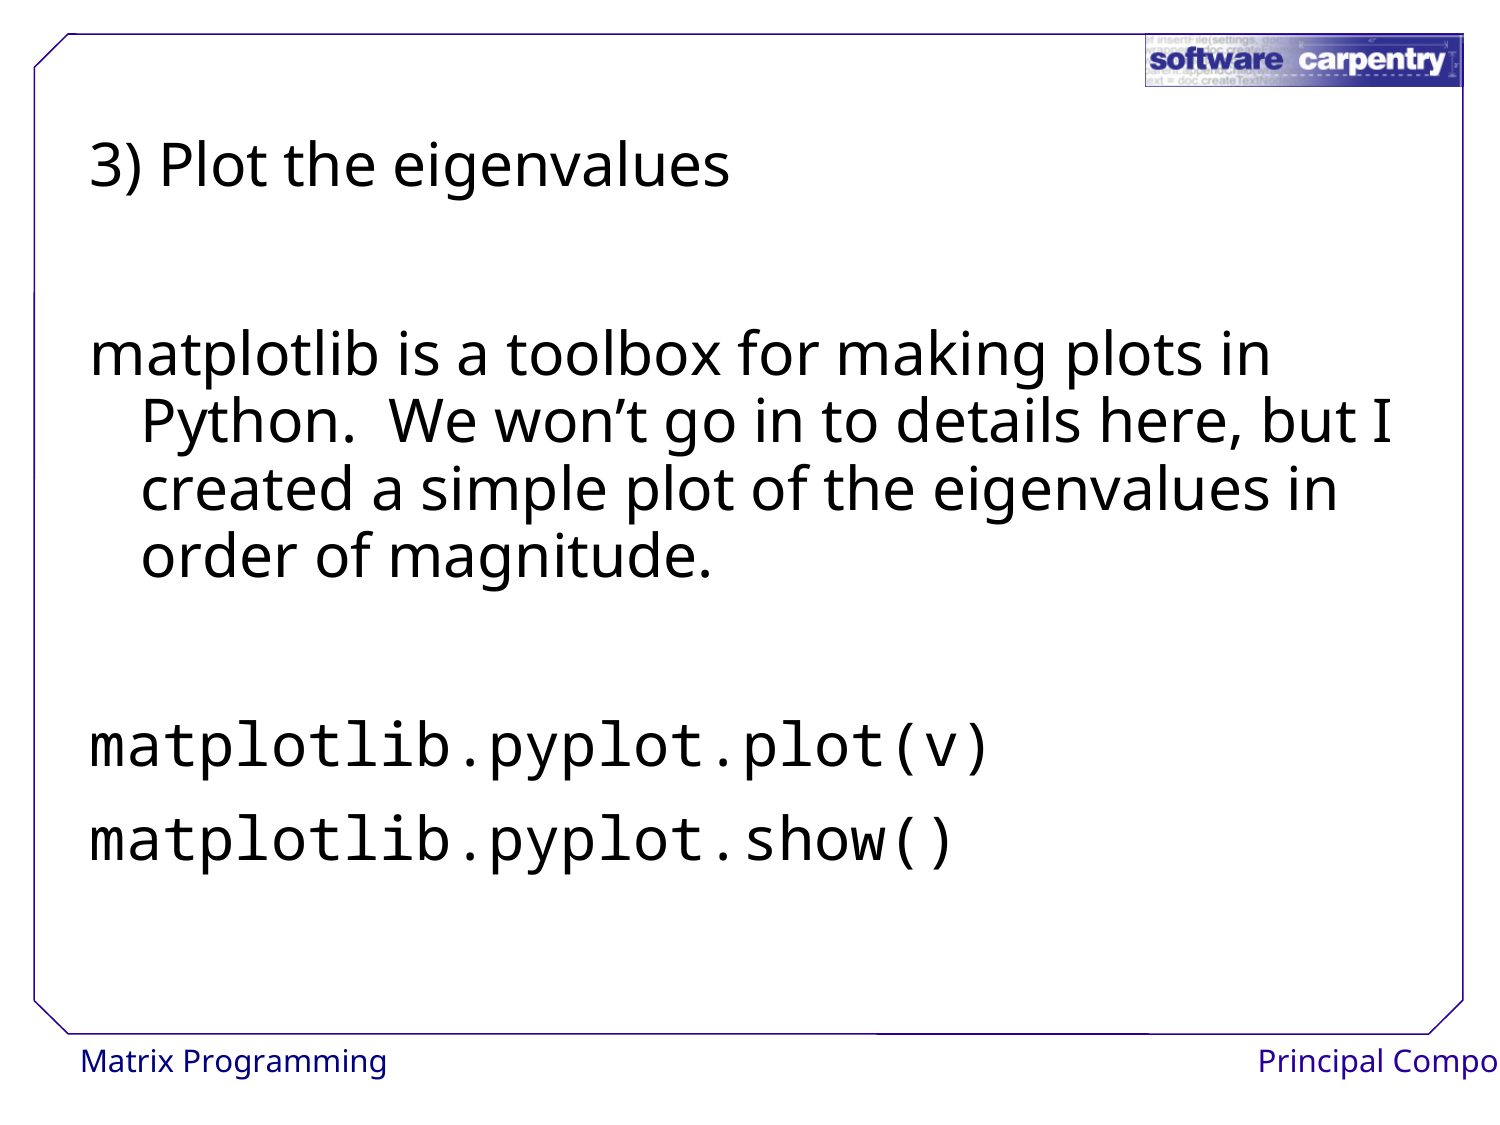

# 3) Plot the eigenvalues
matplotlib is a toolbox for making plots in Python. We won’t go in to details here, but I created a simple plot of the eigenvalues in order of magnitude.
matplotlib.pyplot.plot(v)
matplotlib.pyplot.show()